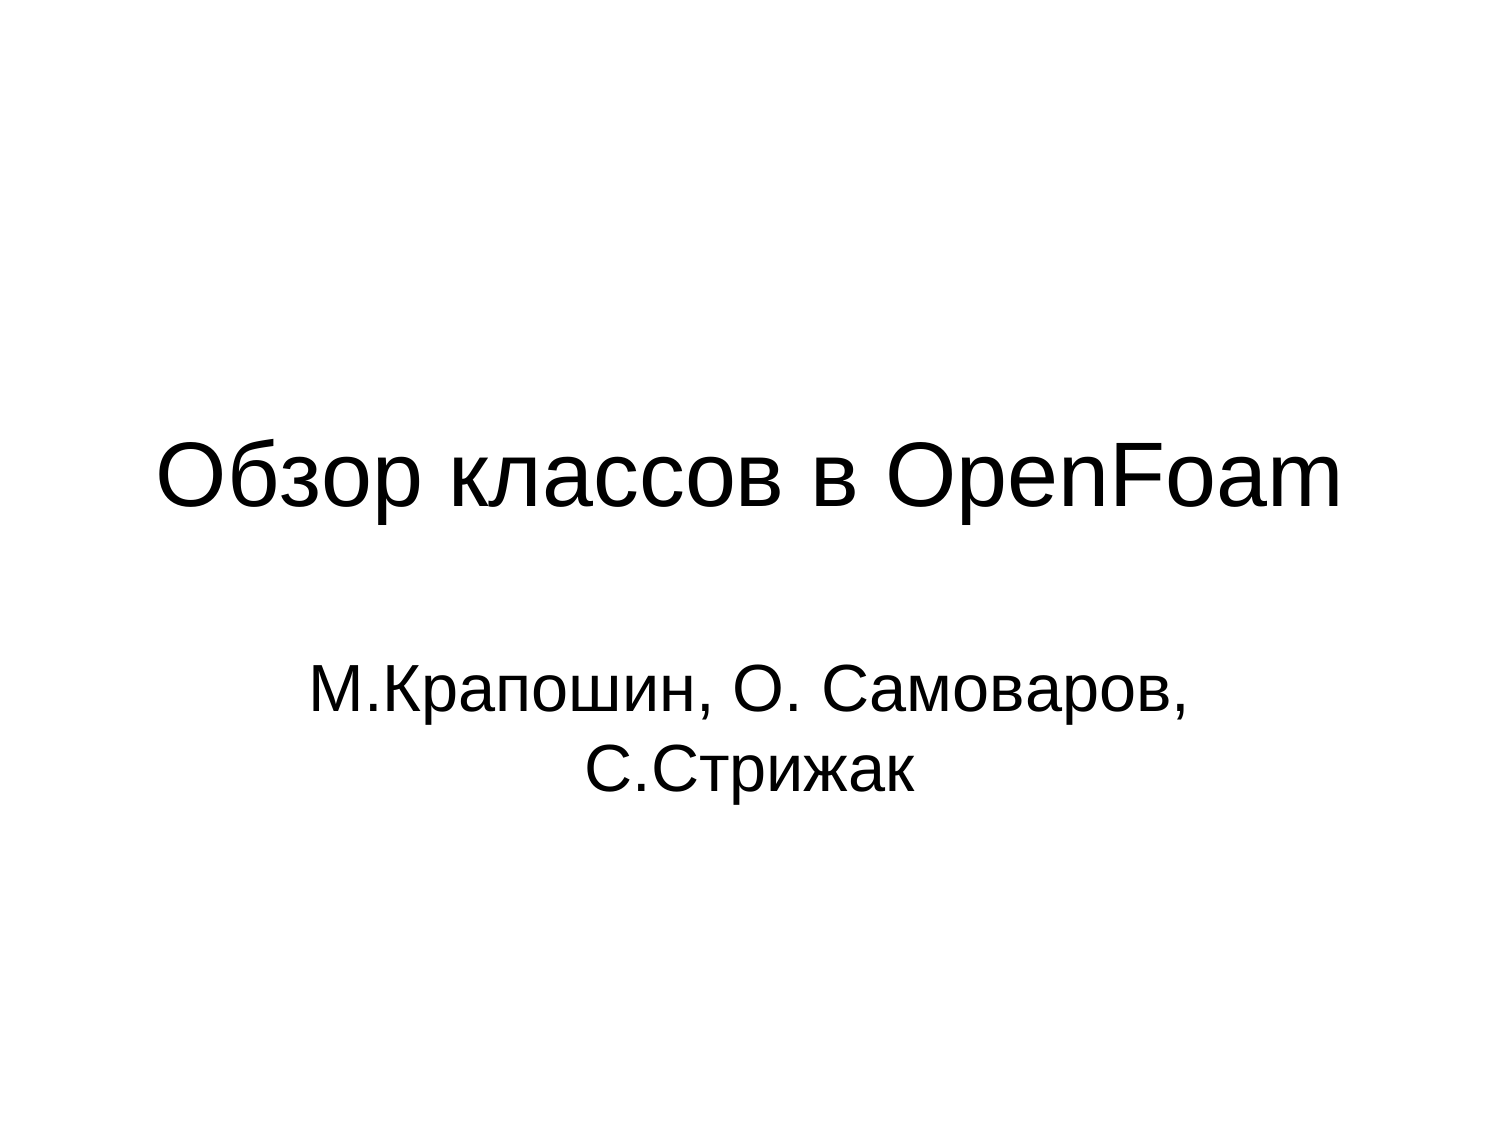

# Обзор классов в OpenFoam
М.Крапошин, О. Самоваров, С.Стрижак